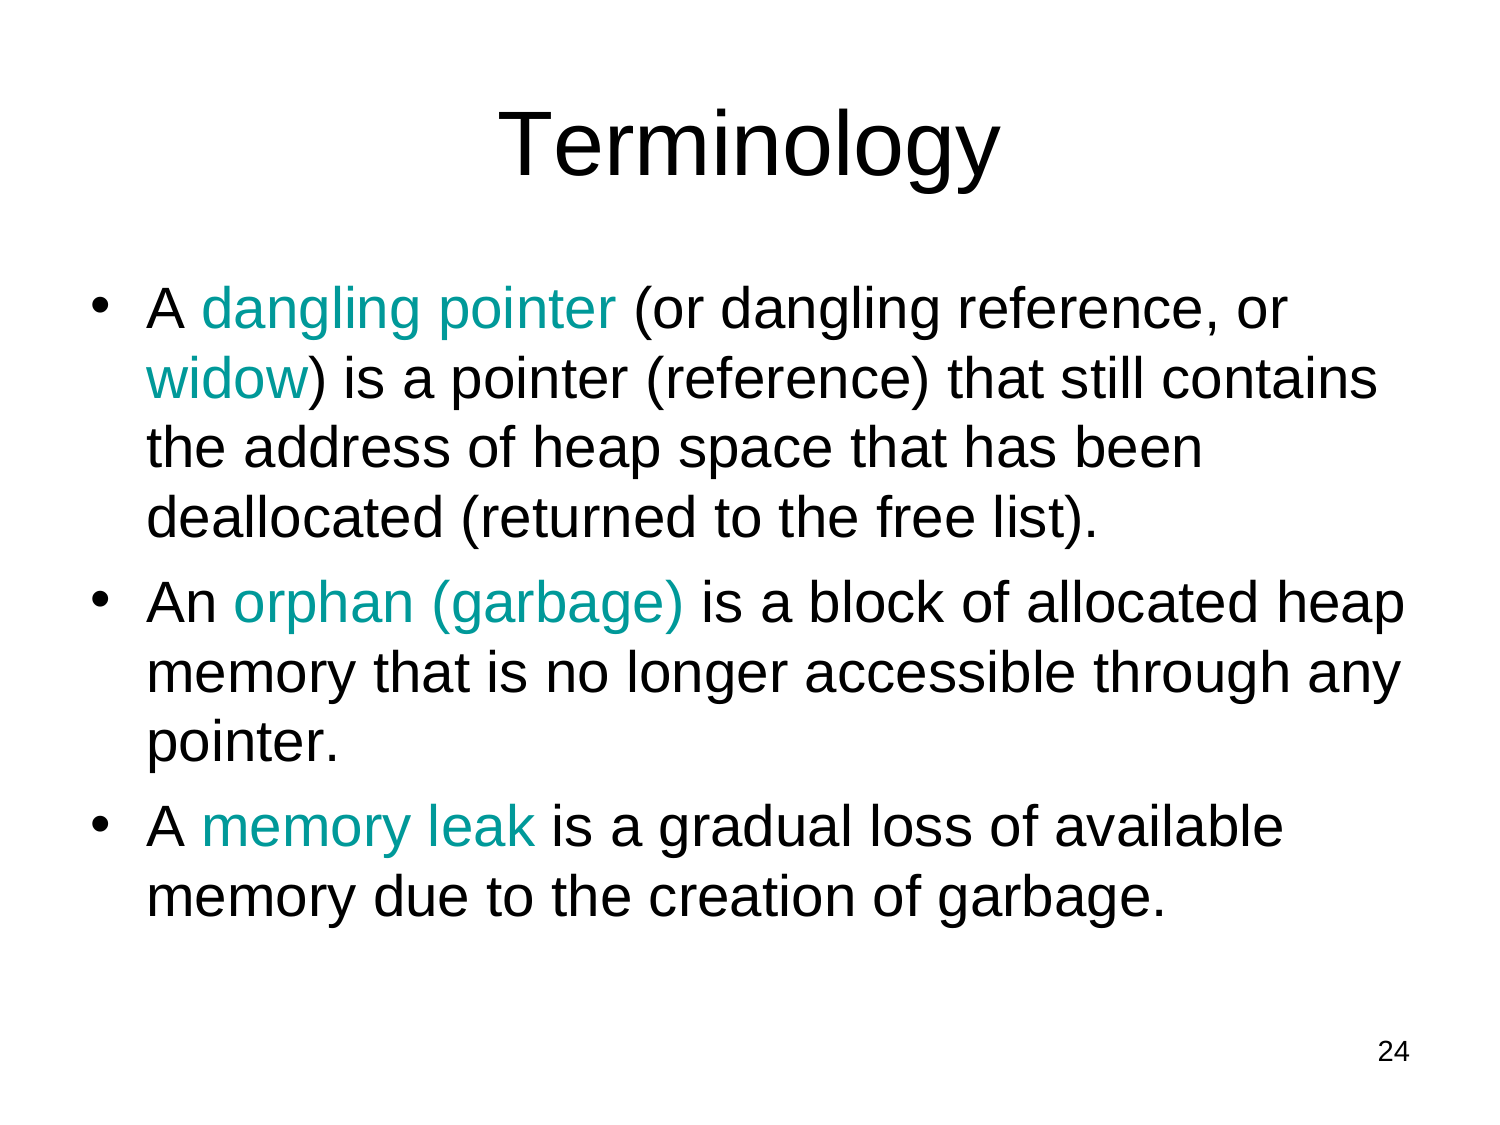

# Terminology
A dangling pointer (or dangling reference, or widow) is a pointer (reference) that still contains the address of heap space that has been deallocated (returned to the free list).
An orphan (garbage) is a block of allocated heap memory that is no longer accessible through any pointer.
A memory leak is a gradual loss of available memory due to the creation of garbage.